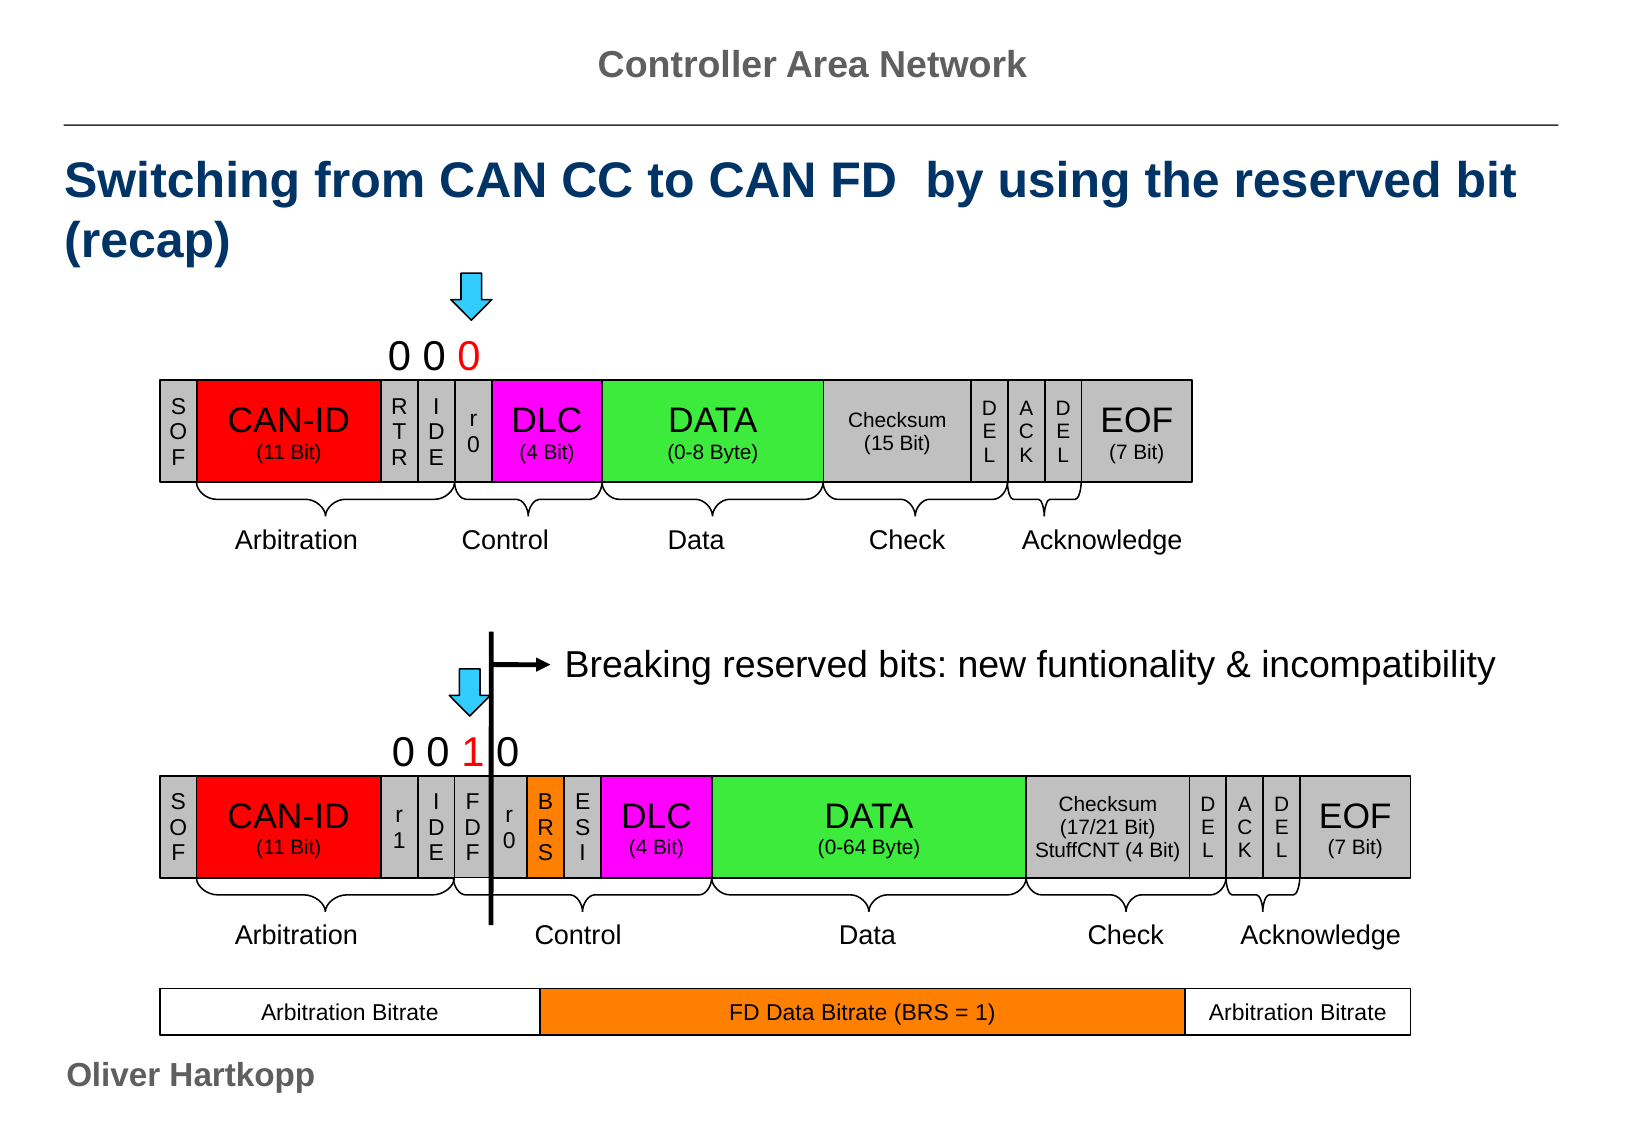

Switching from CAN CC to CAN FD by using the reserved bit (recap)
0 0 0
S
O
F
CAN-ID
(11 Bit)
R
T
R
I
D
E
r
0
DLC
(4 Bit)
DATA
(0-8 Byte)
Checksum
(15 Bit)
D
E
L
A
C
K
D
E
L
EOF
(7 Bit)
Arbitration
Control
Data
Check
Acknowledge
Breaking reserved bits: new funtionality & incompatibility
0 0 1 0
F
D
F
r
0
S
O
F
CAN-ID
(11 Bit)
r
1
I
D
E
Arbitration
B
R
S
E
S
I
DLC
(4 Bit)
DATA
(0-64 Byte)
Checksum
(17/21 Bit)
StuffCNT (4 Bit)
D
E
L
A
C
K
D
E
L
EOF
(7 Bit)
Control
Data
Check
Acknowledge
Arbitration Bitrate
FD Data Bitrate (BRS = 1)
Arbitration Bitrate